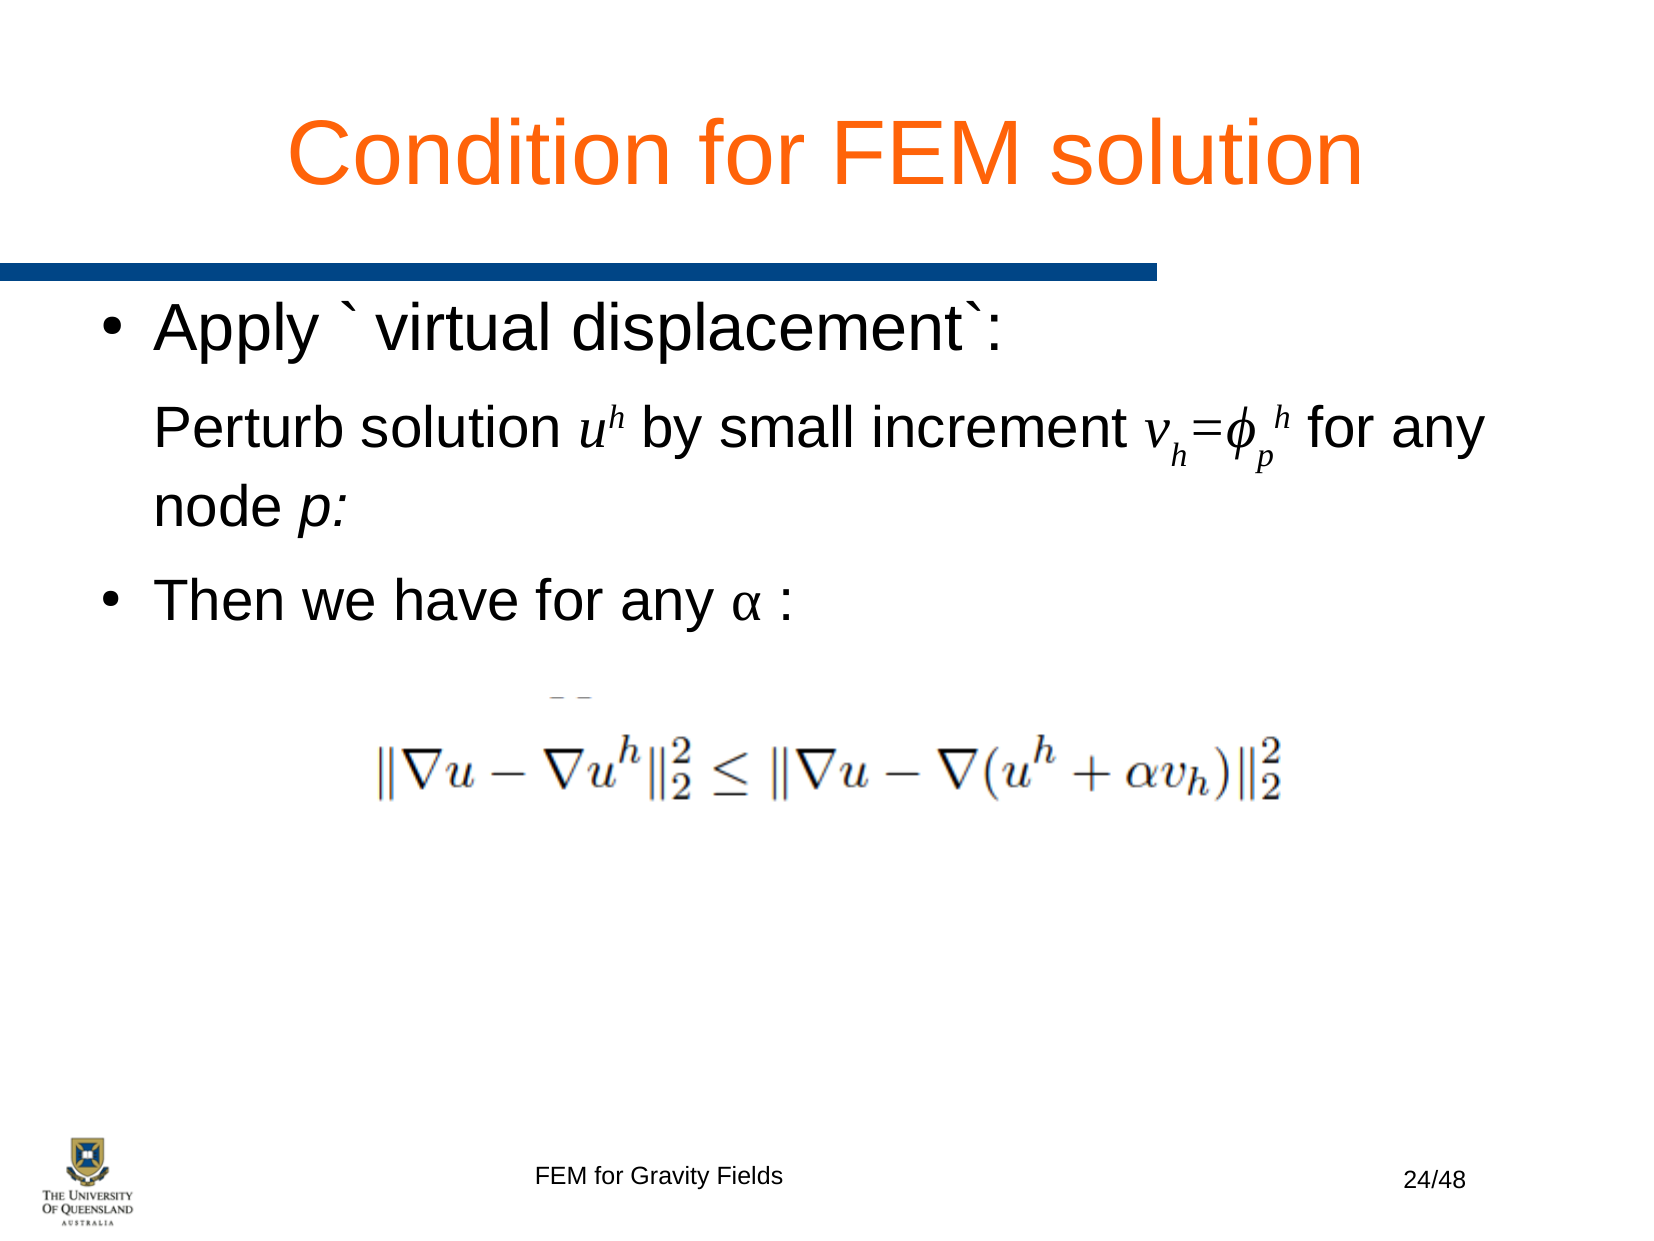

# Condition for FEM solution
Apply `	virtual displacement`:
Perturb solution uh by small increment vh=ϕph for any node p:
Then we have for any α :